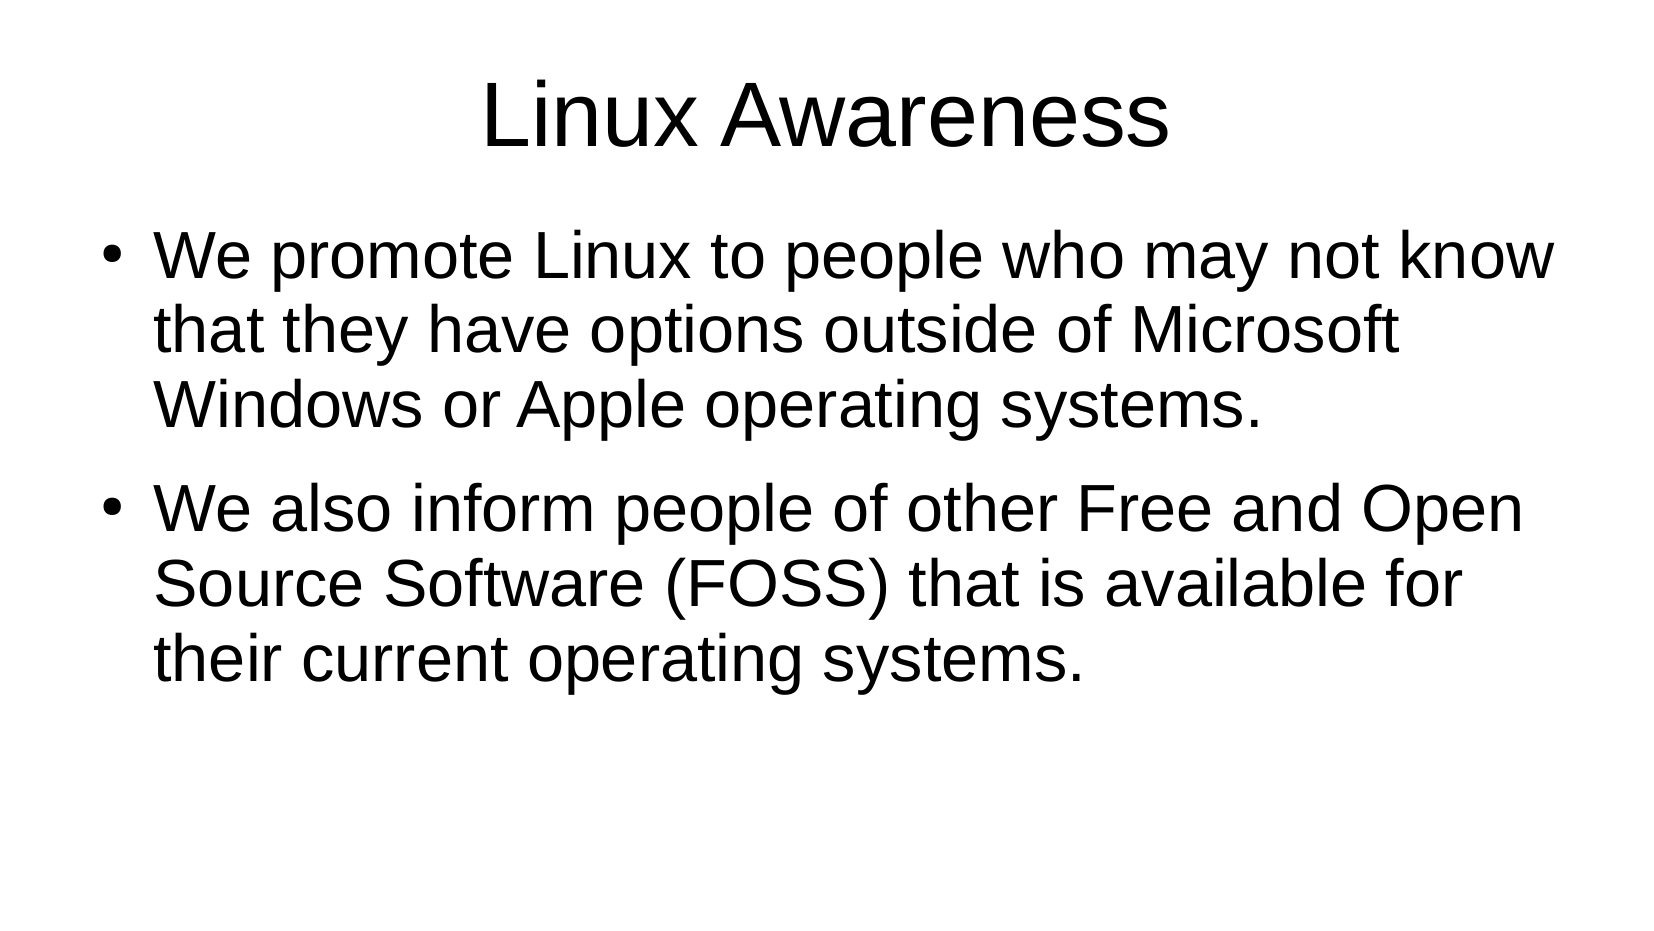

# Linux Awareness
We promote Linux to people who may not know that they have options outside of Microsoft Windows or Apple operating systems.
We also inform people of other Free and Open Source Software (FOSS) that is available for their current operating systems.